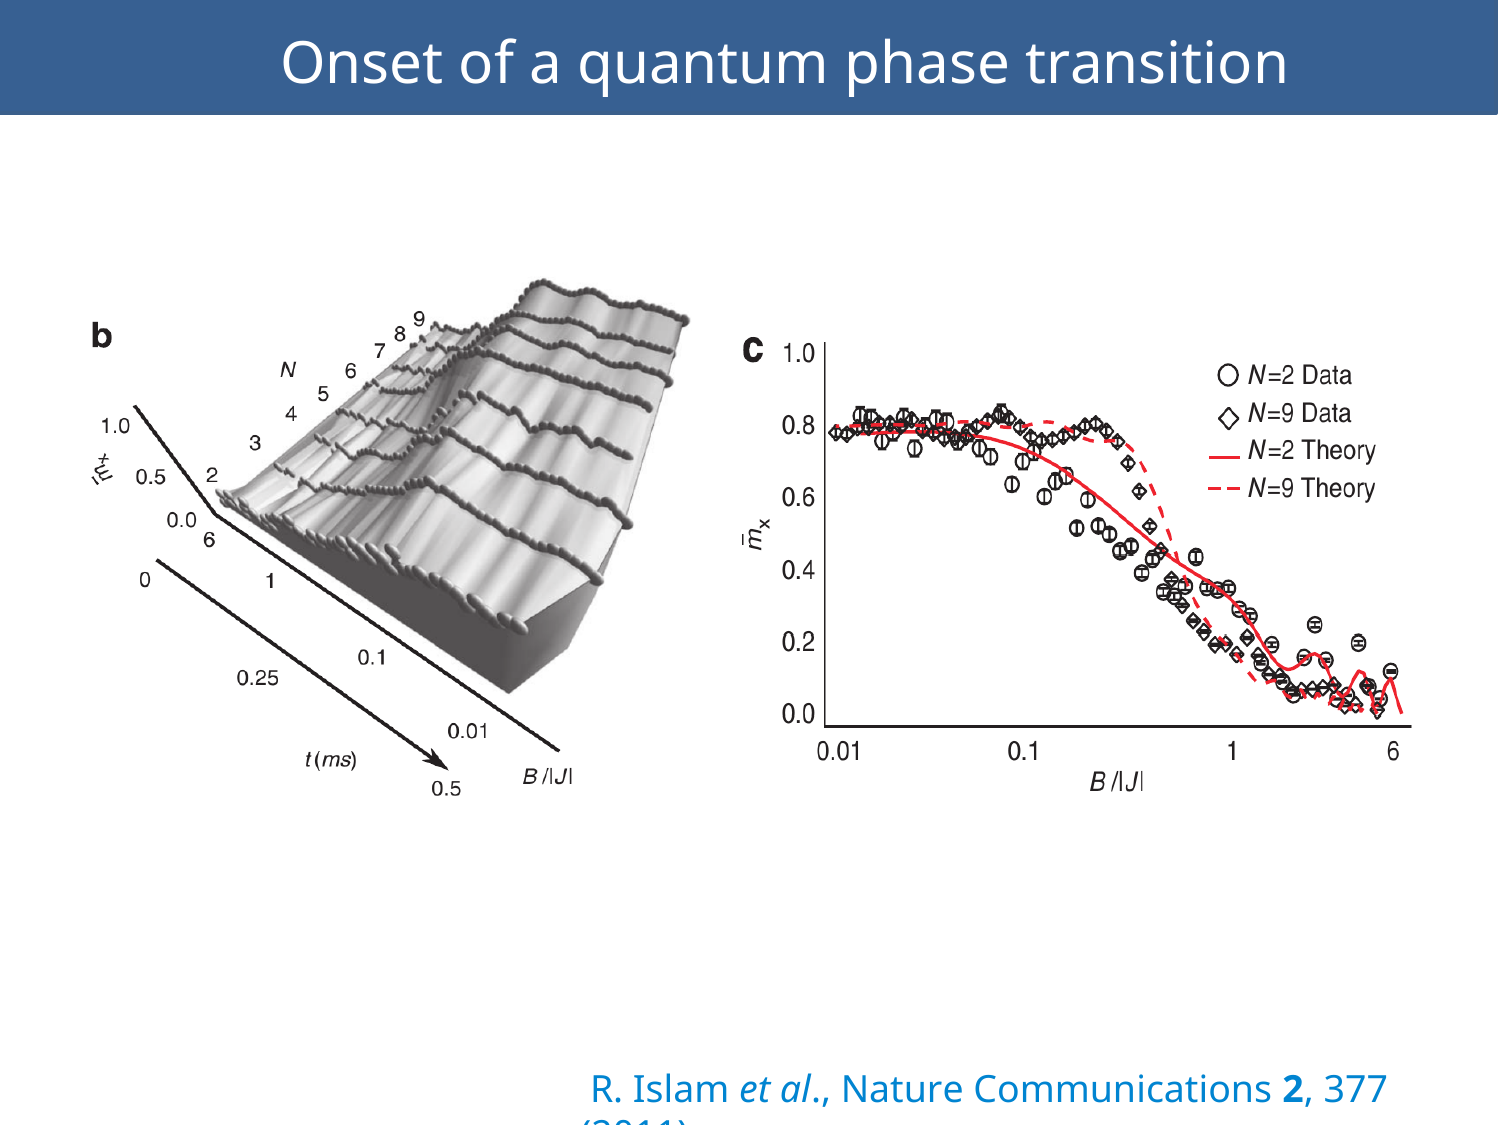

Onset of a quantum phase transition
 R. Islam et al., Nature Communications 2, 377 (2011).